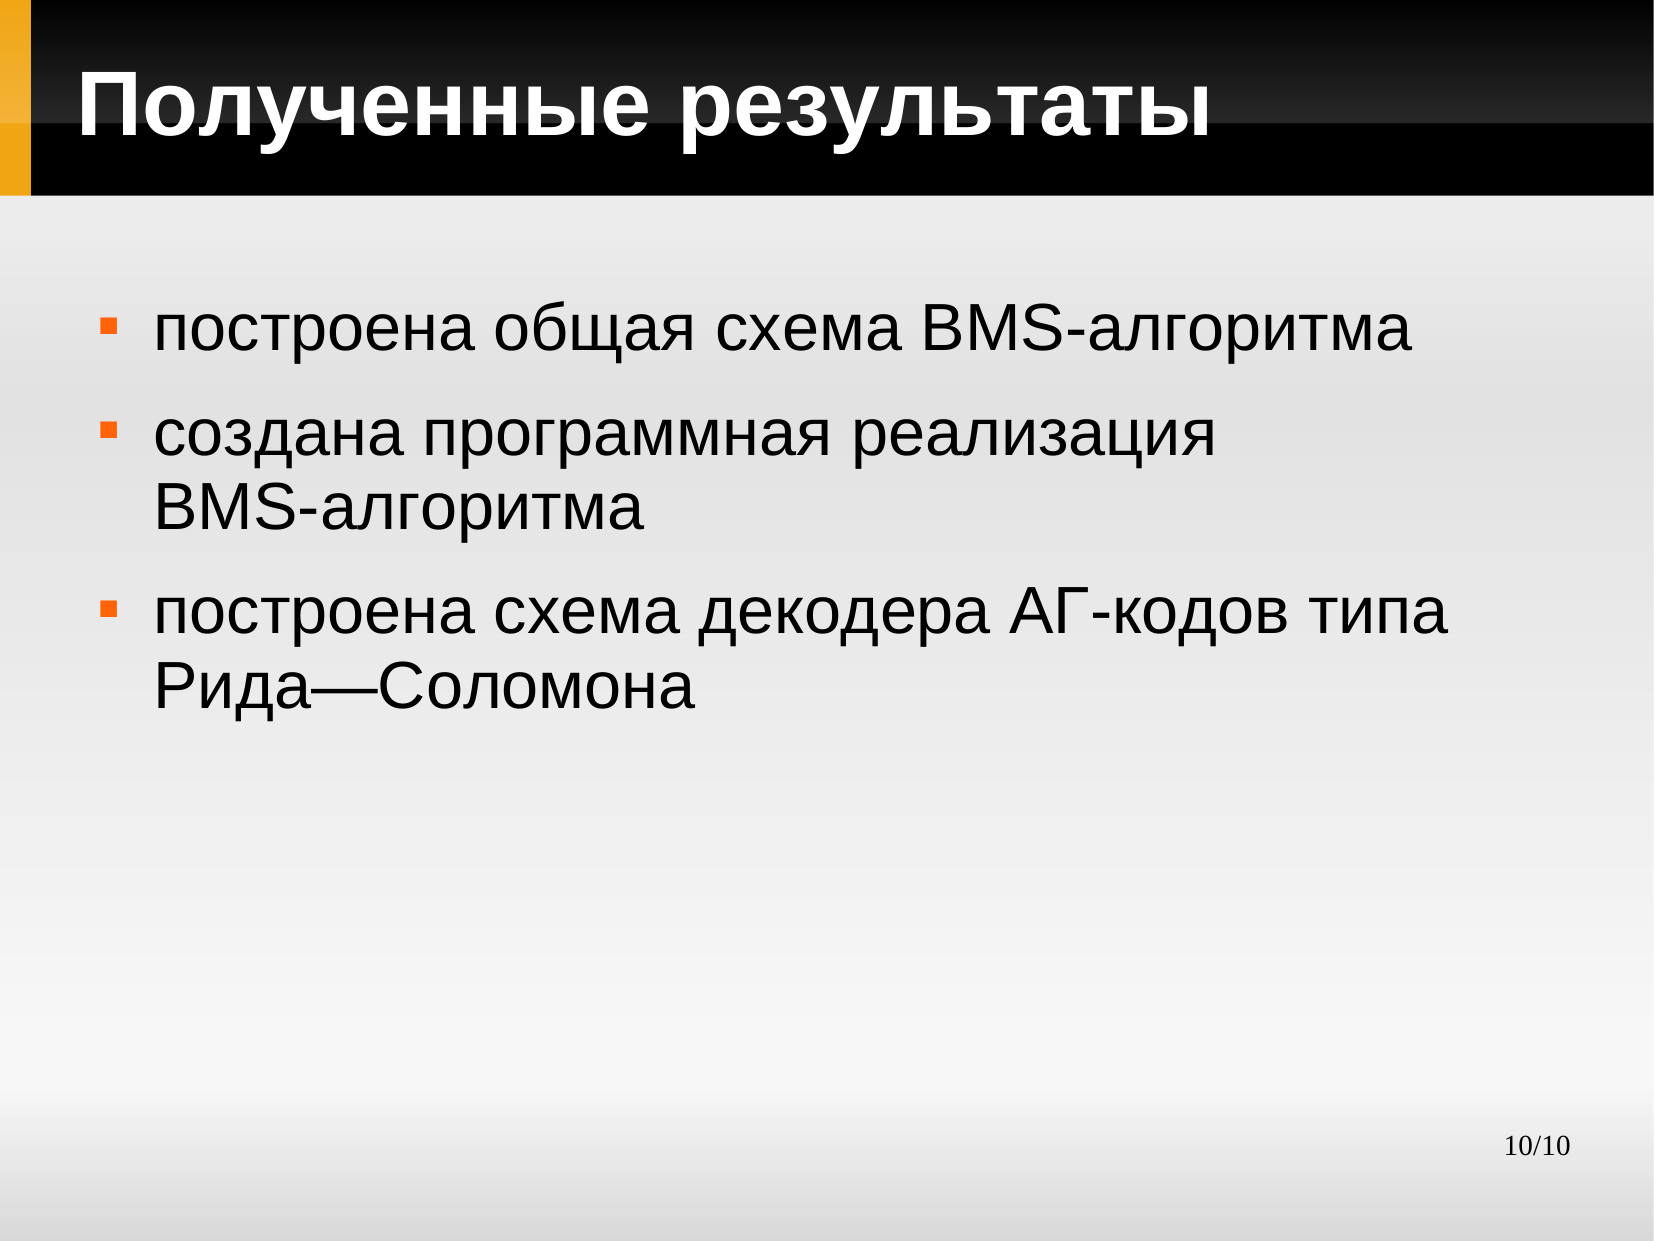

# Полученные результаты
построена общая схема BMS-алгоритма
создана программная реализация
BMS-алгоритма
построена схема декодера АГ-кодов типа Рида—Соломона
10